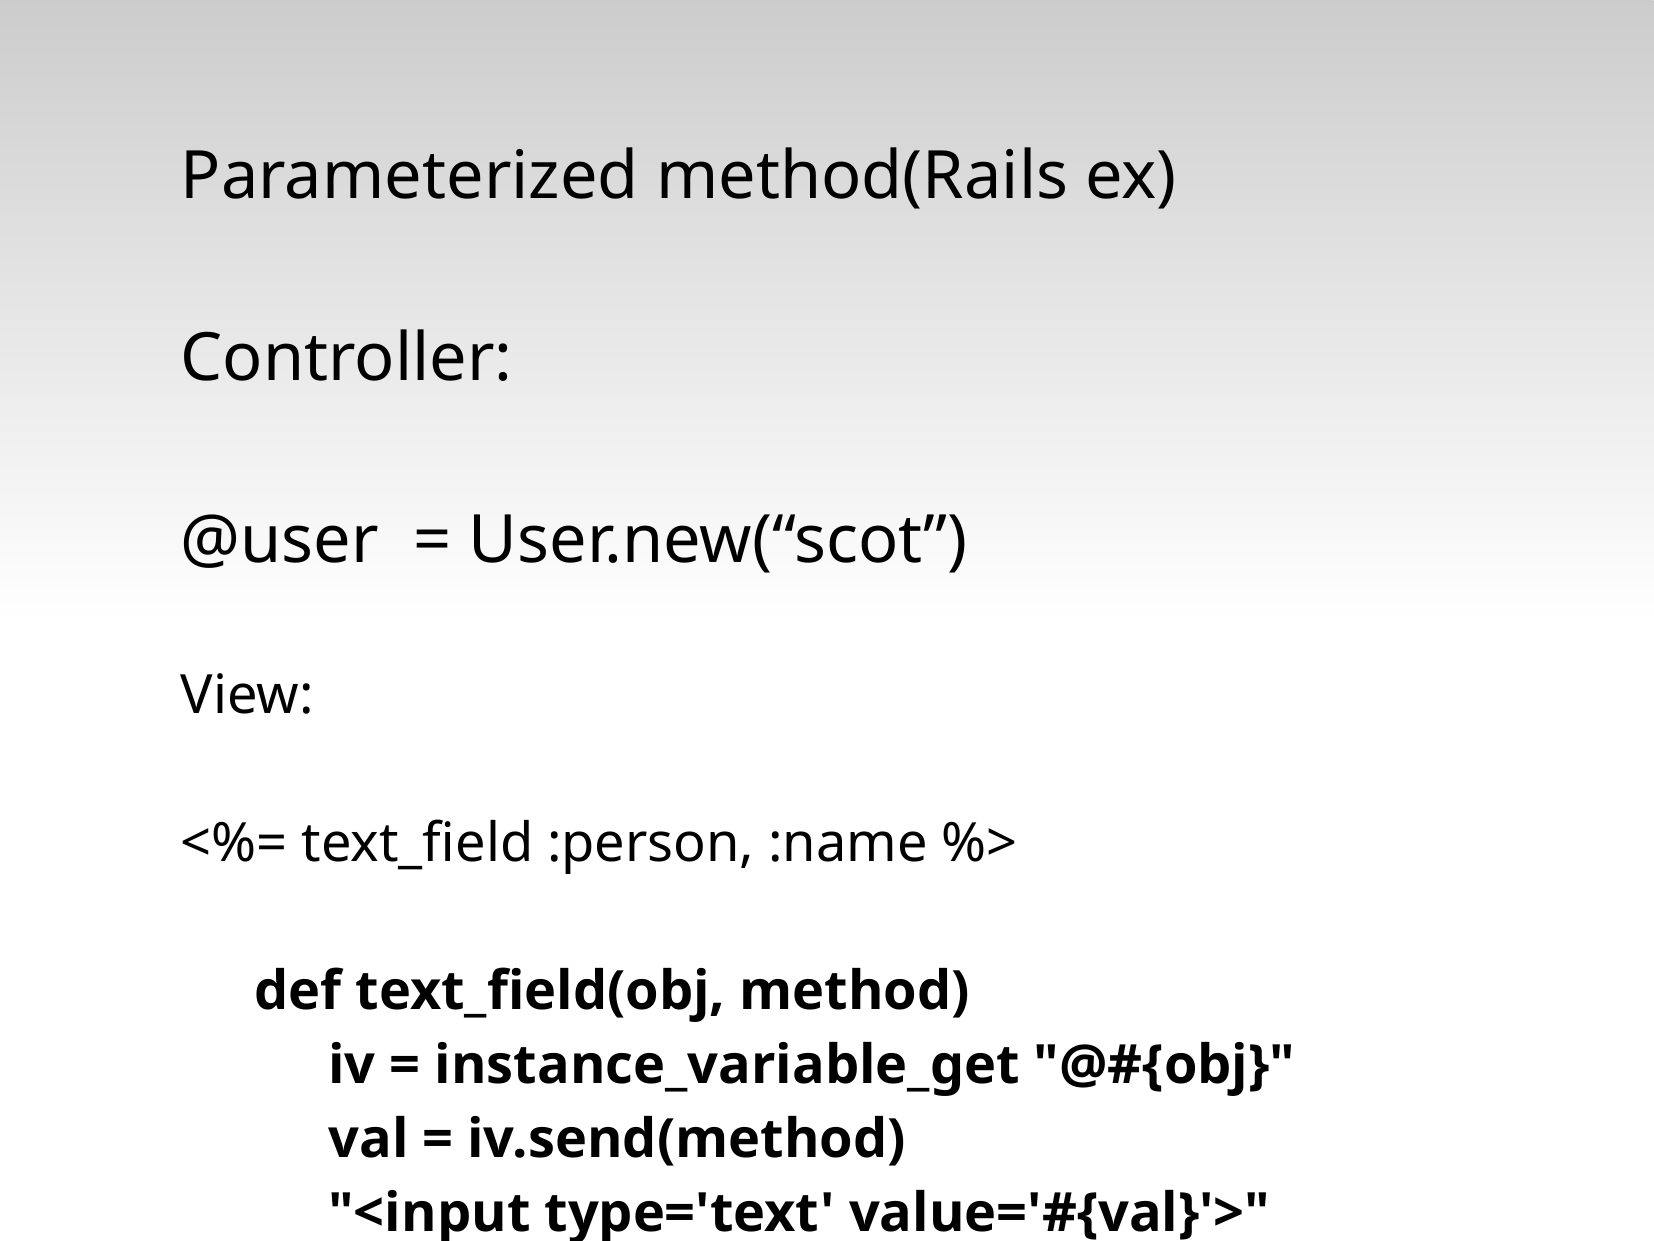

Parameterized method(Rails ex)
Controller:
@user = User.new(“scot”)
View:
<%= text_field :person, :name %>
	def text_field(obj, method)
		iv = instance_variable_get "@#{obj}"
		val = iv.send(method)
		"<input type='text' value='#{val}'>"
	end